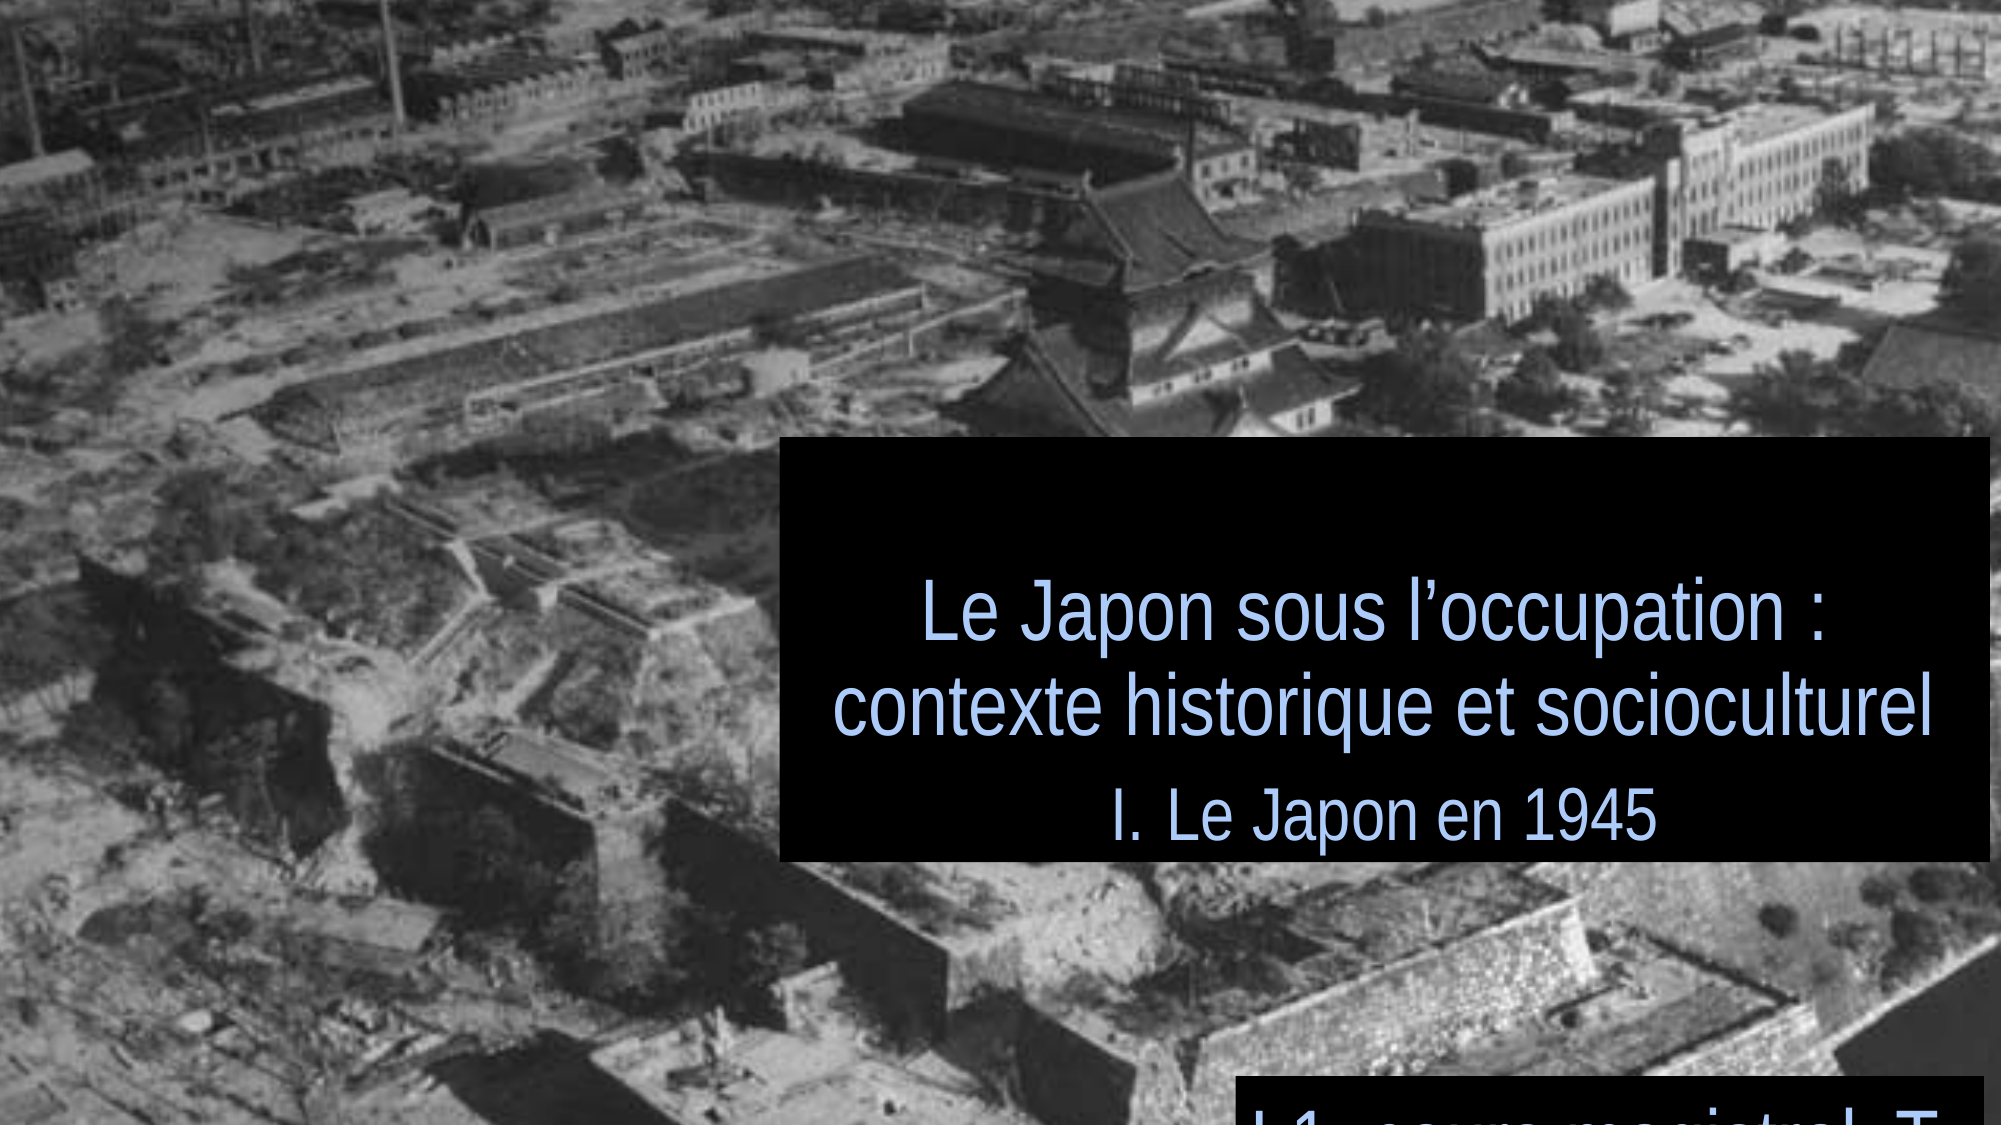

# Le Japon sous l’occupation : contexte historique et socioculturel I. Le Japon en 1945
L1, cours magistral, T. Garcin